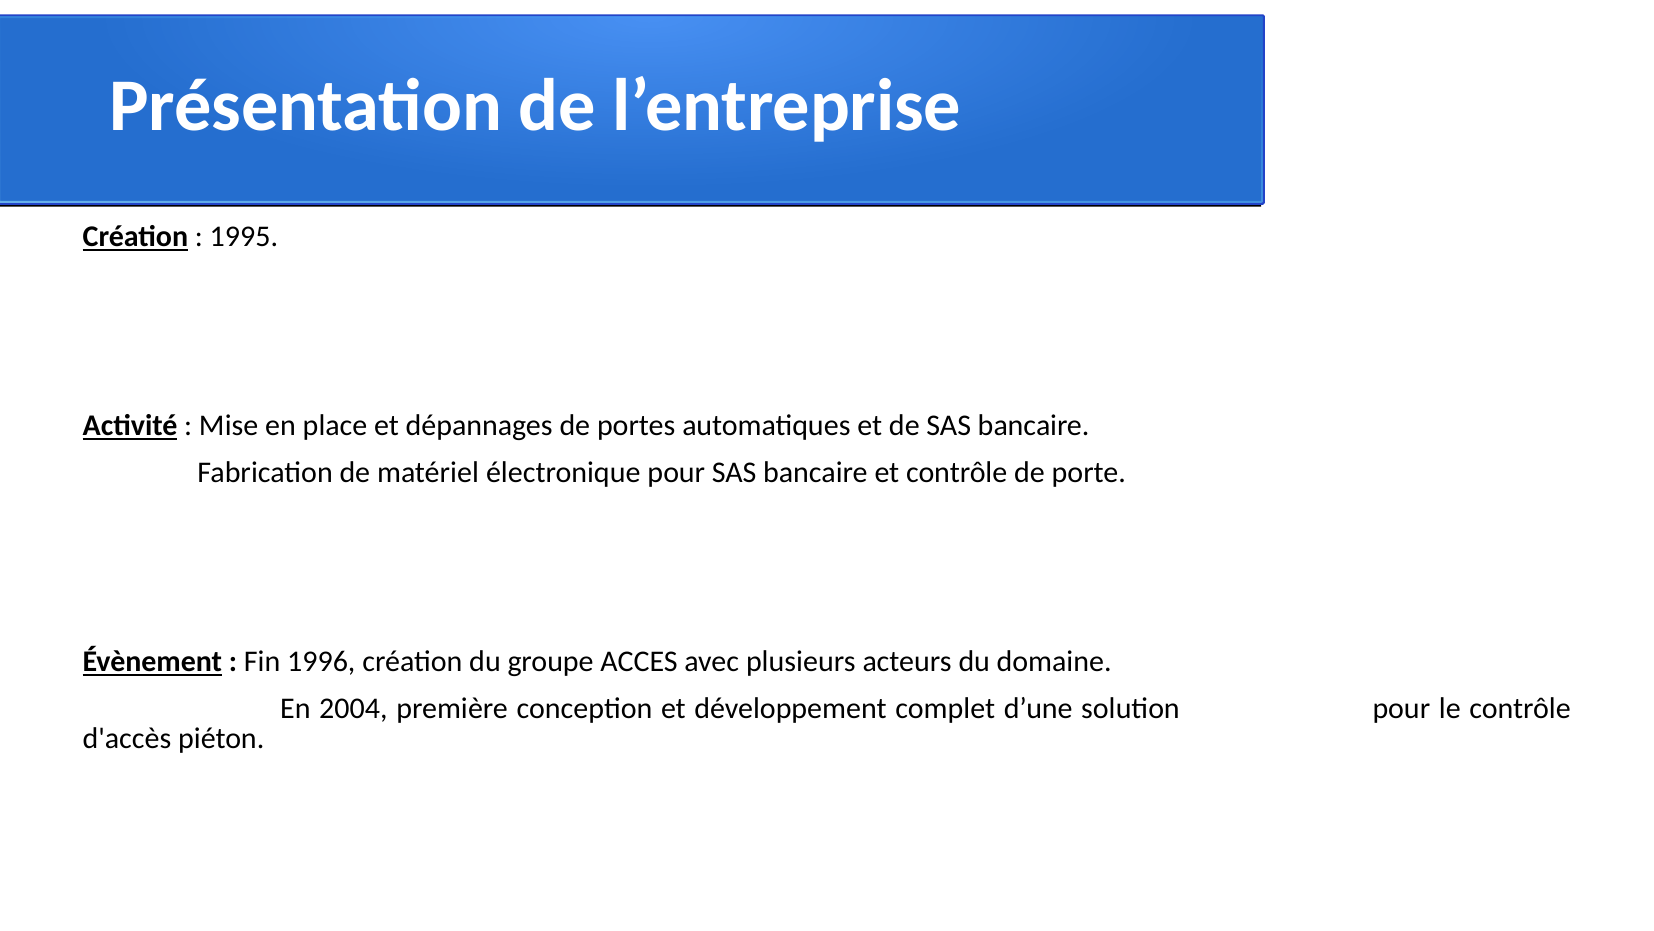

# Présentation de l’entreprise
Création : 1995.
Activité : Mise en place et dépannages de portes automatiques et de SAS bancaire.
 Fabrication de matériel électronique pour SAS bancaire et contrôle de porte.
Évènement : Fin 1996, création du groupe ACCES avec plusieurs acteurs du domaine.
 En 2004, première conception et développement complet d’une solution 				 pour le contrôle d'accès piéton.